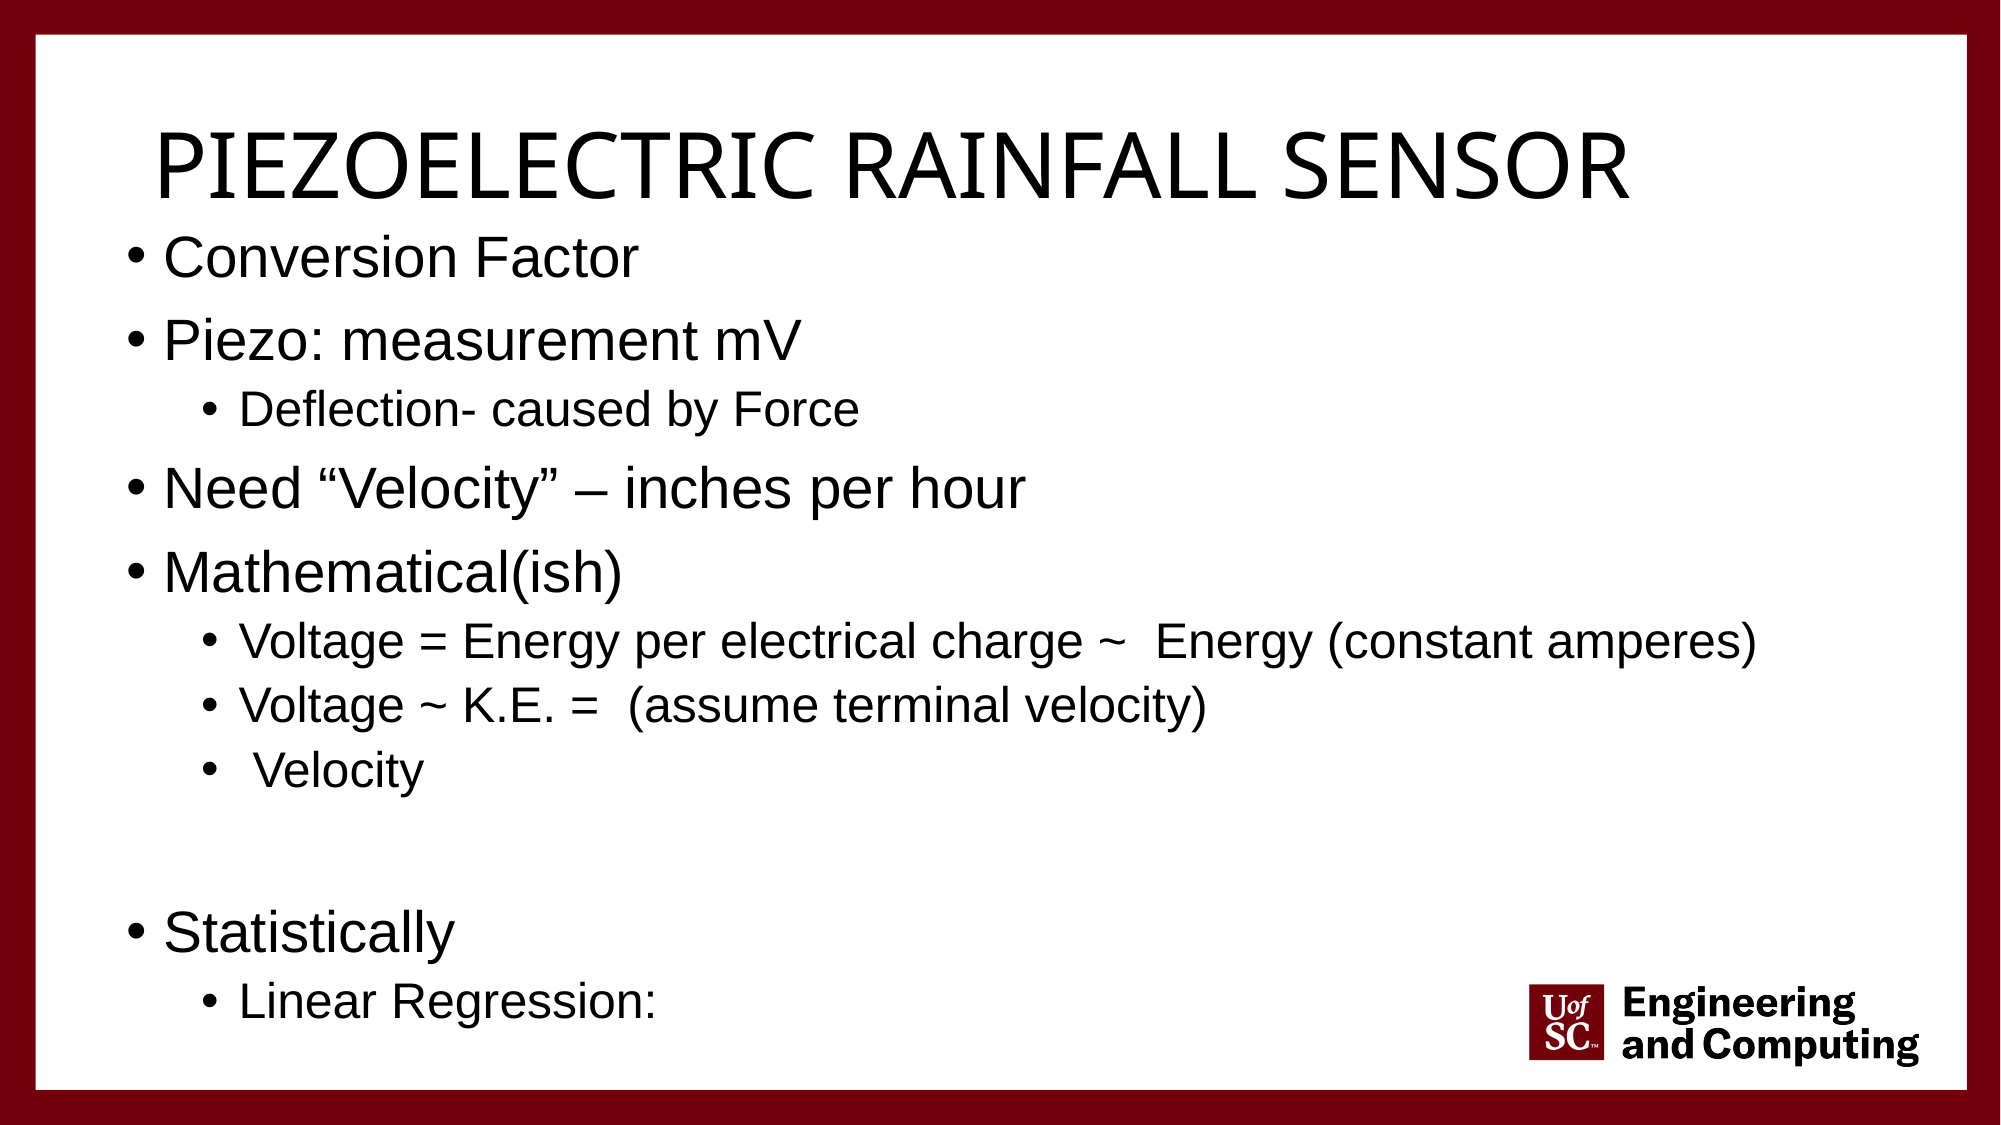

# Piezoelectric Rainfall sensor
Conversion Factor
Piezo: measurement mV
Deflection- caused by Force
Need “Velocity” – inches per hour
Mathematical(ish)
Voltage = Energy per electrical charge ~ Energy (constant amperes)
Voltage ~ K.E. = (assume terminal velocity)
 Velocity
Statistically
Linear Regression: